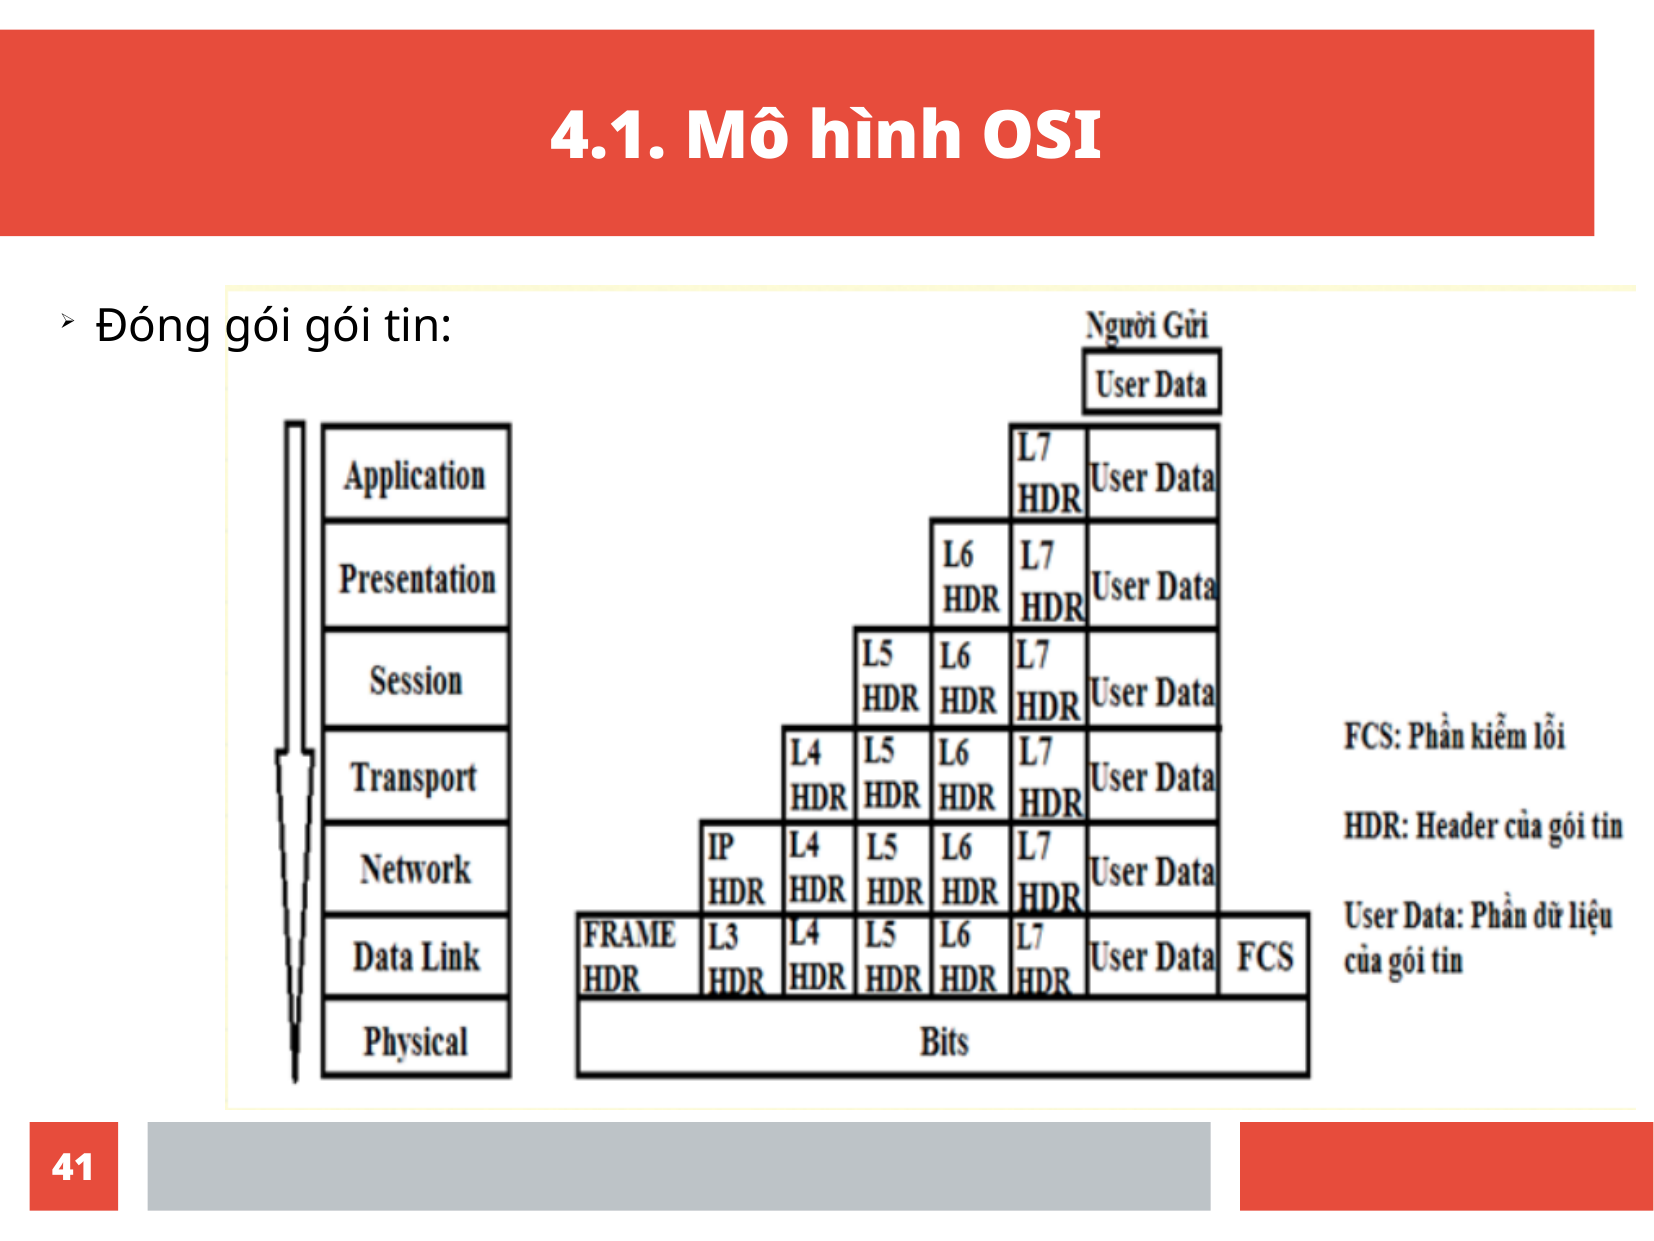

# 4.1. Mô hình OSI
Đóng gói gói tin:
41